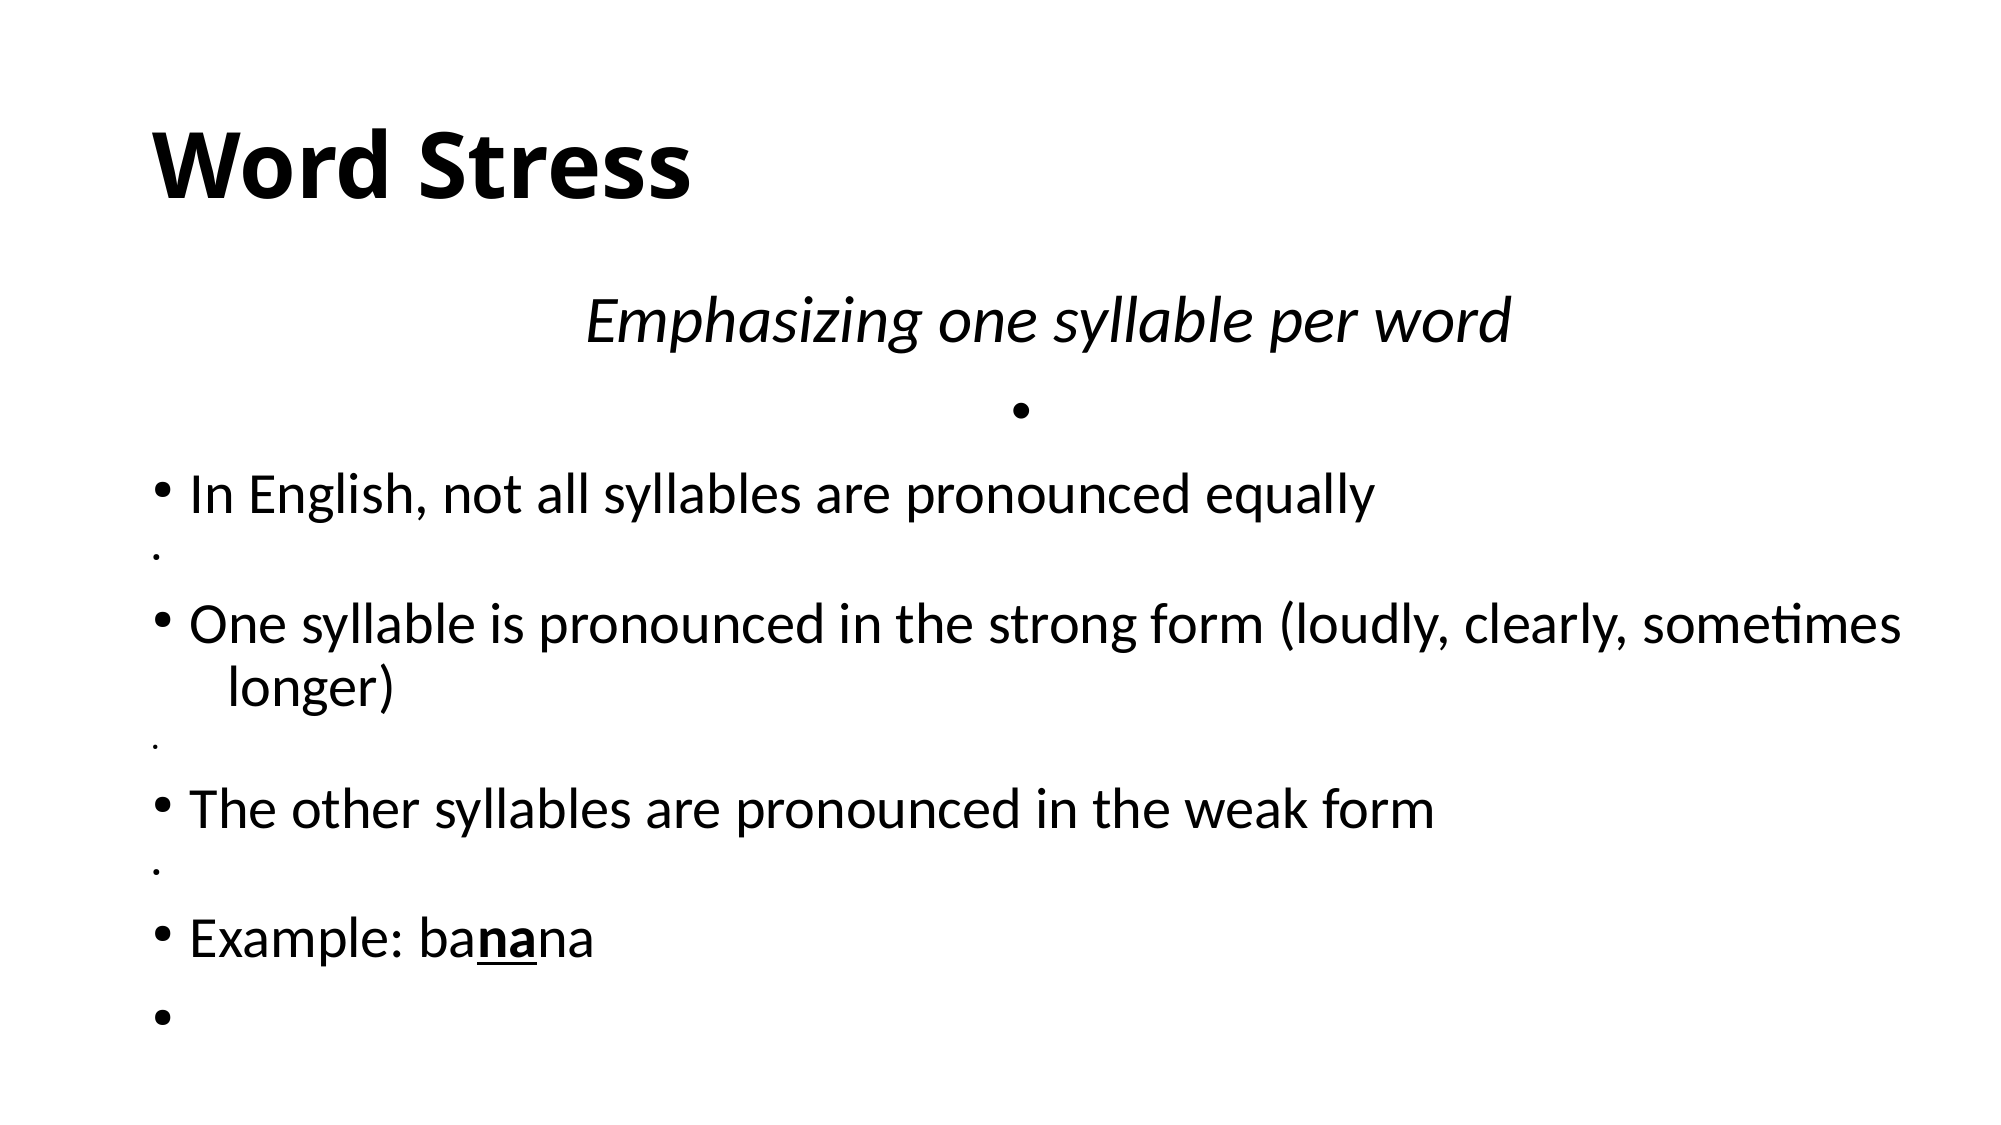

# Word Stress
Emphasizing one syllable per word
In English, not all syllables are pronounced equally
One syllable is pronounced in the strong form (loudly, clearly, sometimes longer)
The other syllables are pronounced in the weak form
Example: banana